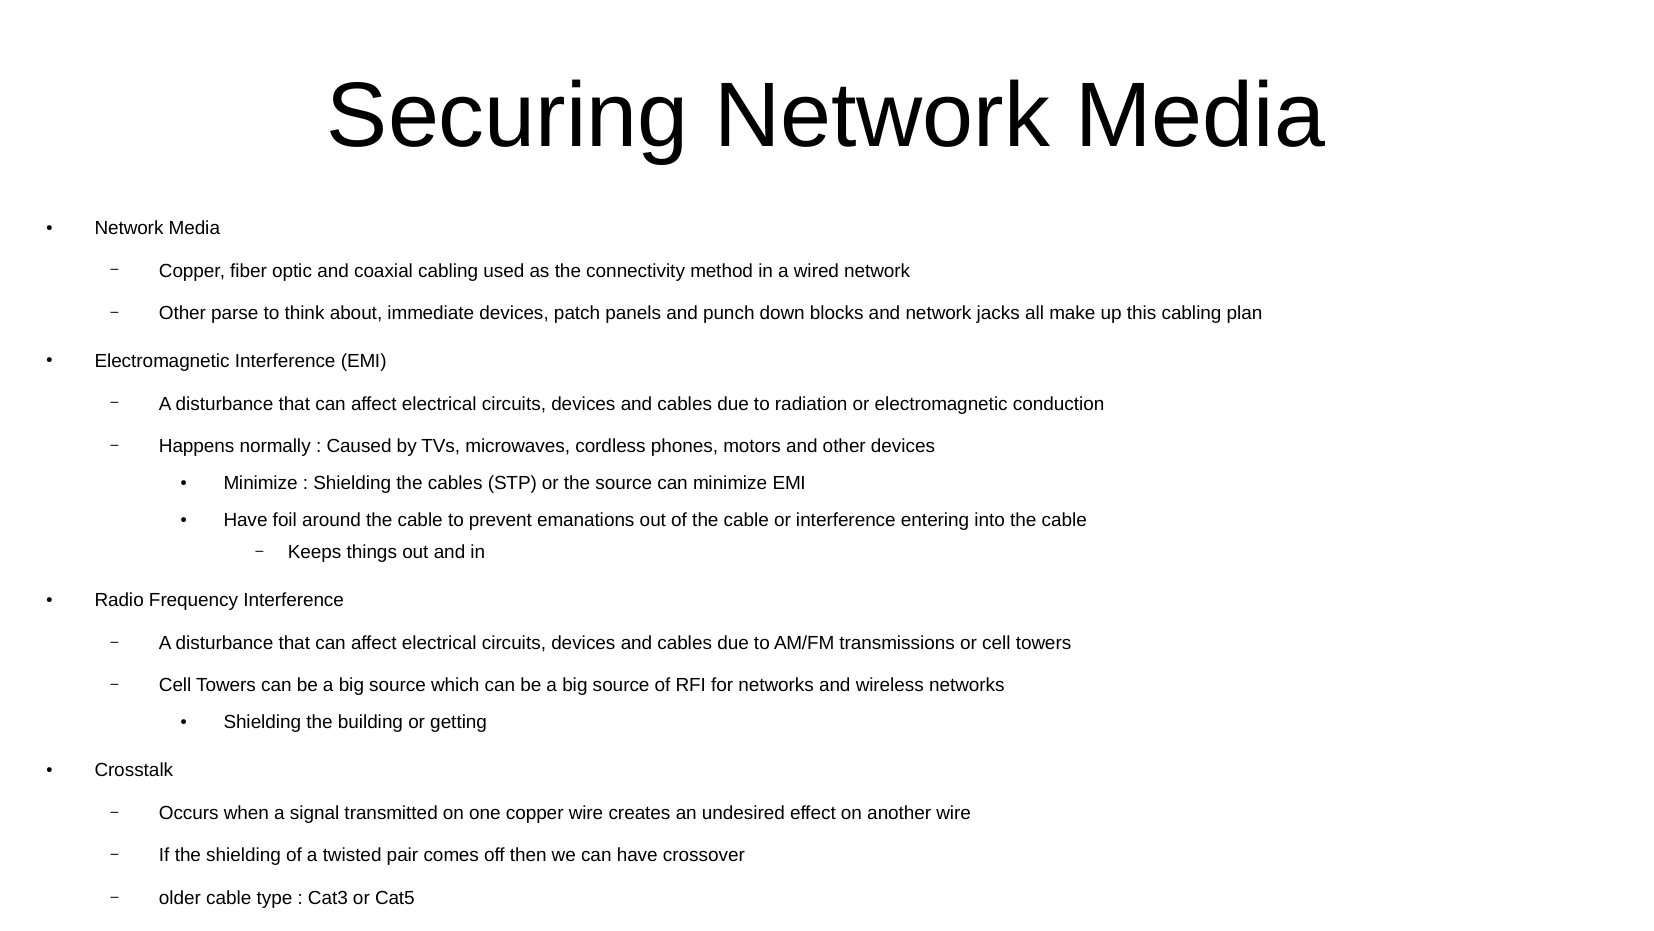

# Securing Network Media
Network Media
Copper, fiber optic and coaxial cabling used as the connectivity method in a wired network
Other parse to think about, immediate devices, patch panels and punch down blocks and network jacks all make up this cabling plan
Electromagnetic Interference (EMI)
A disturbance that can affect electrical circuits, devices and cables due to radiation or electromagnetic conduction
Happens normally : Caused by TVs, microwaves, cordless phones, motors and other devices
Minimize : Shielding the cables (STP) or the source can minimize EMI
Have foil around the cable to prevent emanations out of the cable or interference entering into the cable
Keeps things out and in
Radio Frequency Interference
A disturbance that can affect electrical circuits, devices and cables due to AM/FM transmissions or cell towers
Cell Towers can be a big source which can be a big source of RFI for networks and wireless networks
Shielding the building or getting
Crosstalk
Occurs when a signal transmitted on one copper wire creates an undesired effect on another wire
If the shielding of a twisted pair comes off then we can have crossover
older cable type : Cat3 or Cat5